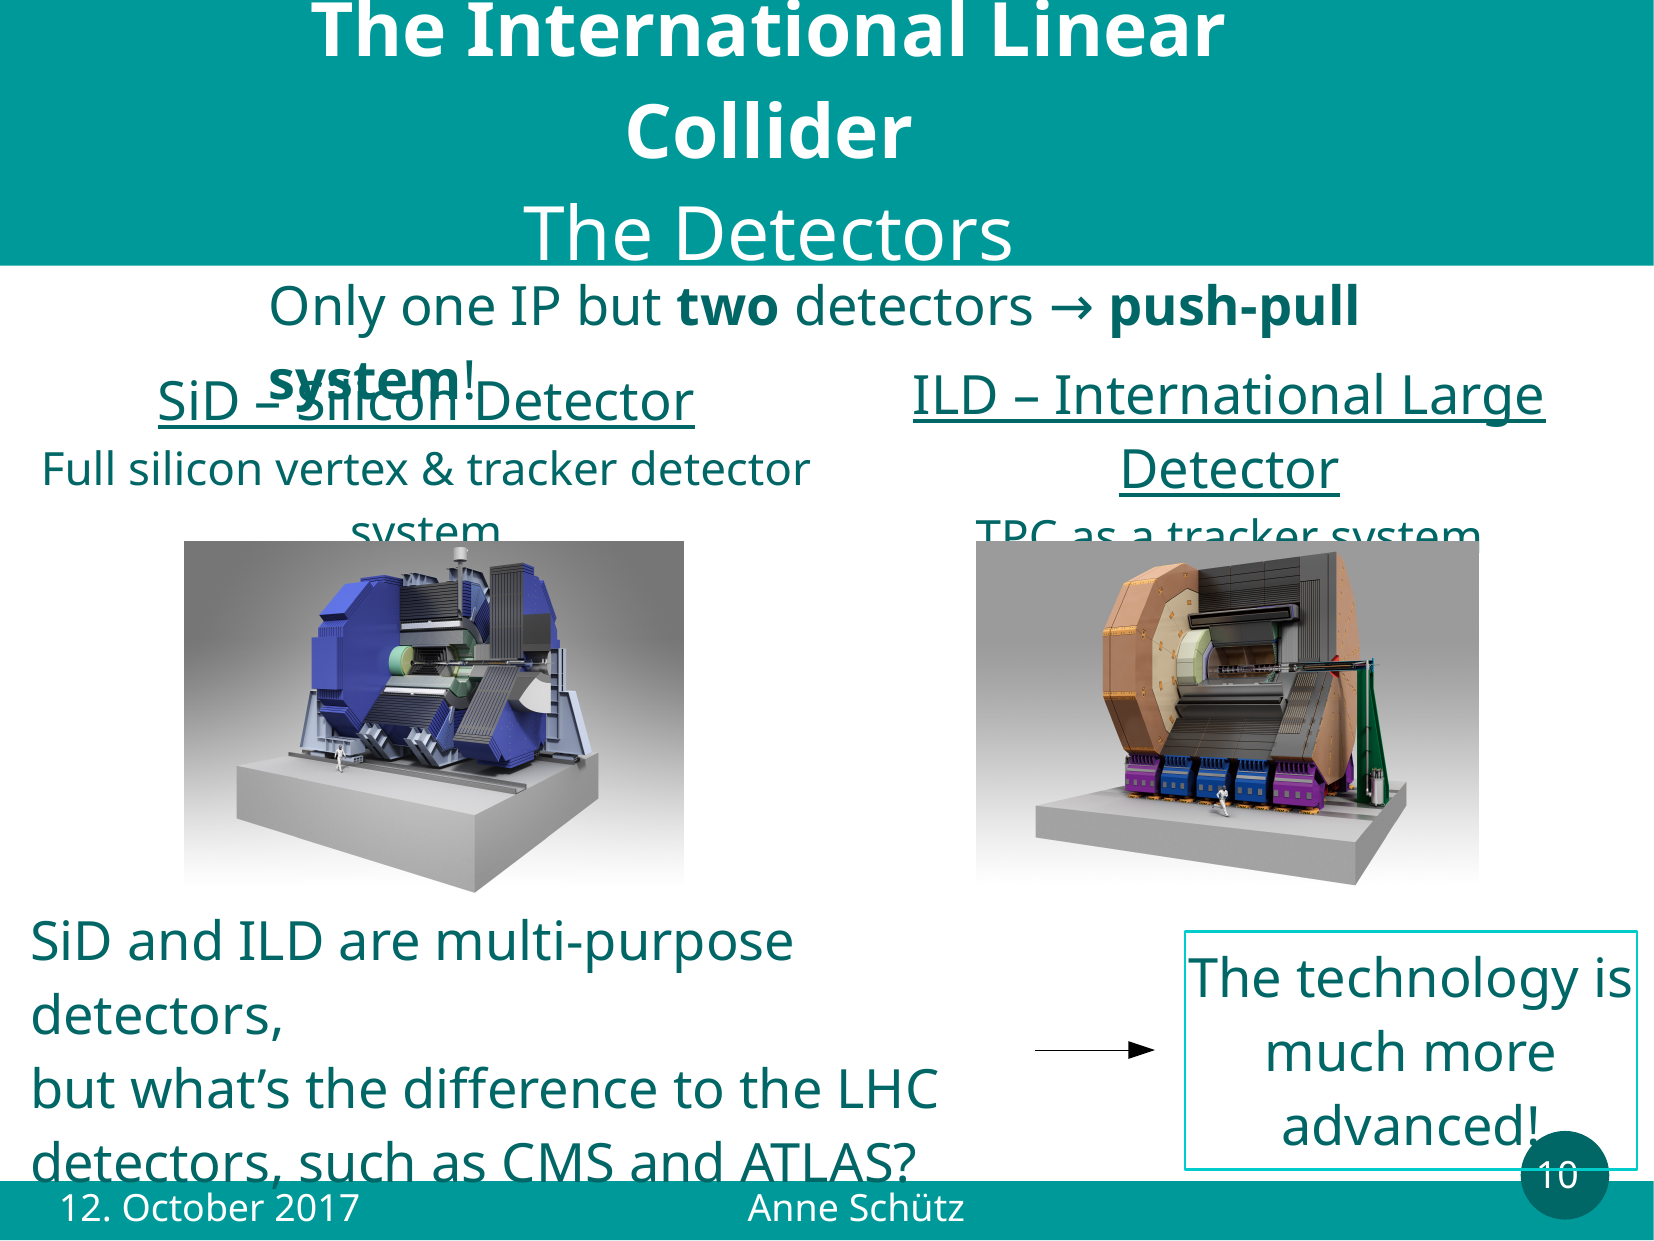

# The International Linear Collider The Detectors
Only one IP but two detectors → push-pull system!
SiD – Silicon Detector
Full silicon vertex & tracker detector system
ILD – International Large Detector
TPC as a tracker system
SiD and ILD are multi-purpose detectors,
but what’s the difference to the LHC detectors, such as CMS and ATLAS?
The technology is much more advanced!